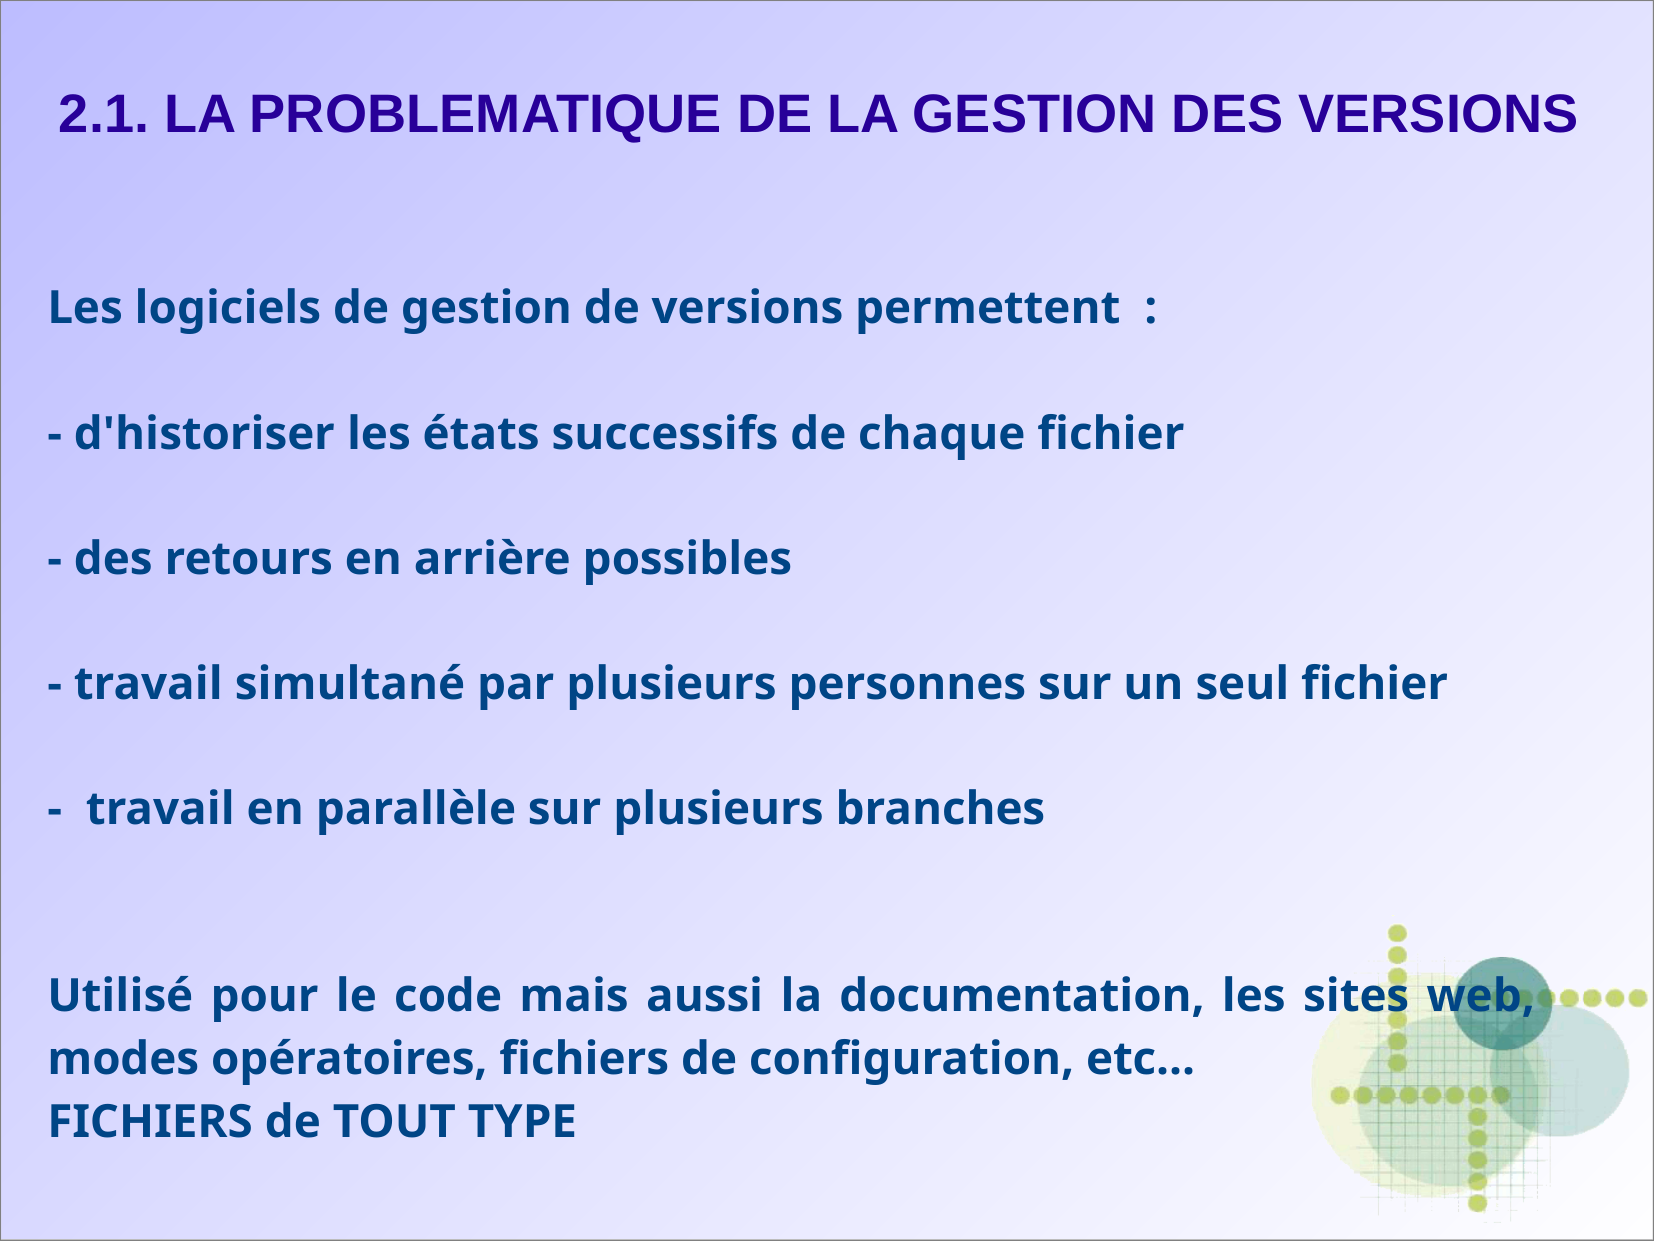

2.1. LA PROBLEMATIQUE DE LA GESTION DES VERSIONS
# Les logiciels de gestion de versions permettent  :
- d'historiser les états successifs de chaque fichier
- des retours en arrière possibles
- travail simultané par plusieurs personnes sur un seul fichier
- travail en parallèle sur plusieurs branches
Utilisé pour le code mais aussi la documentation, les sites web, modes opératoires, fichiers de configuration, etc...
FICHIERS de TOUT TYPE